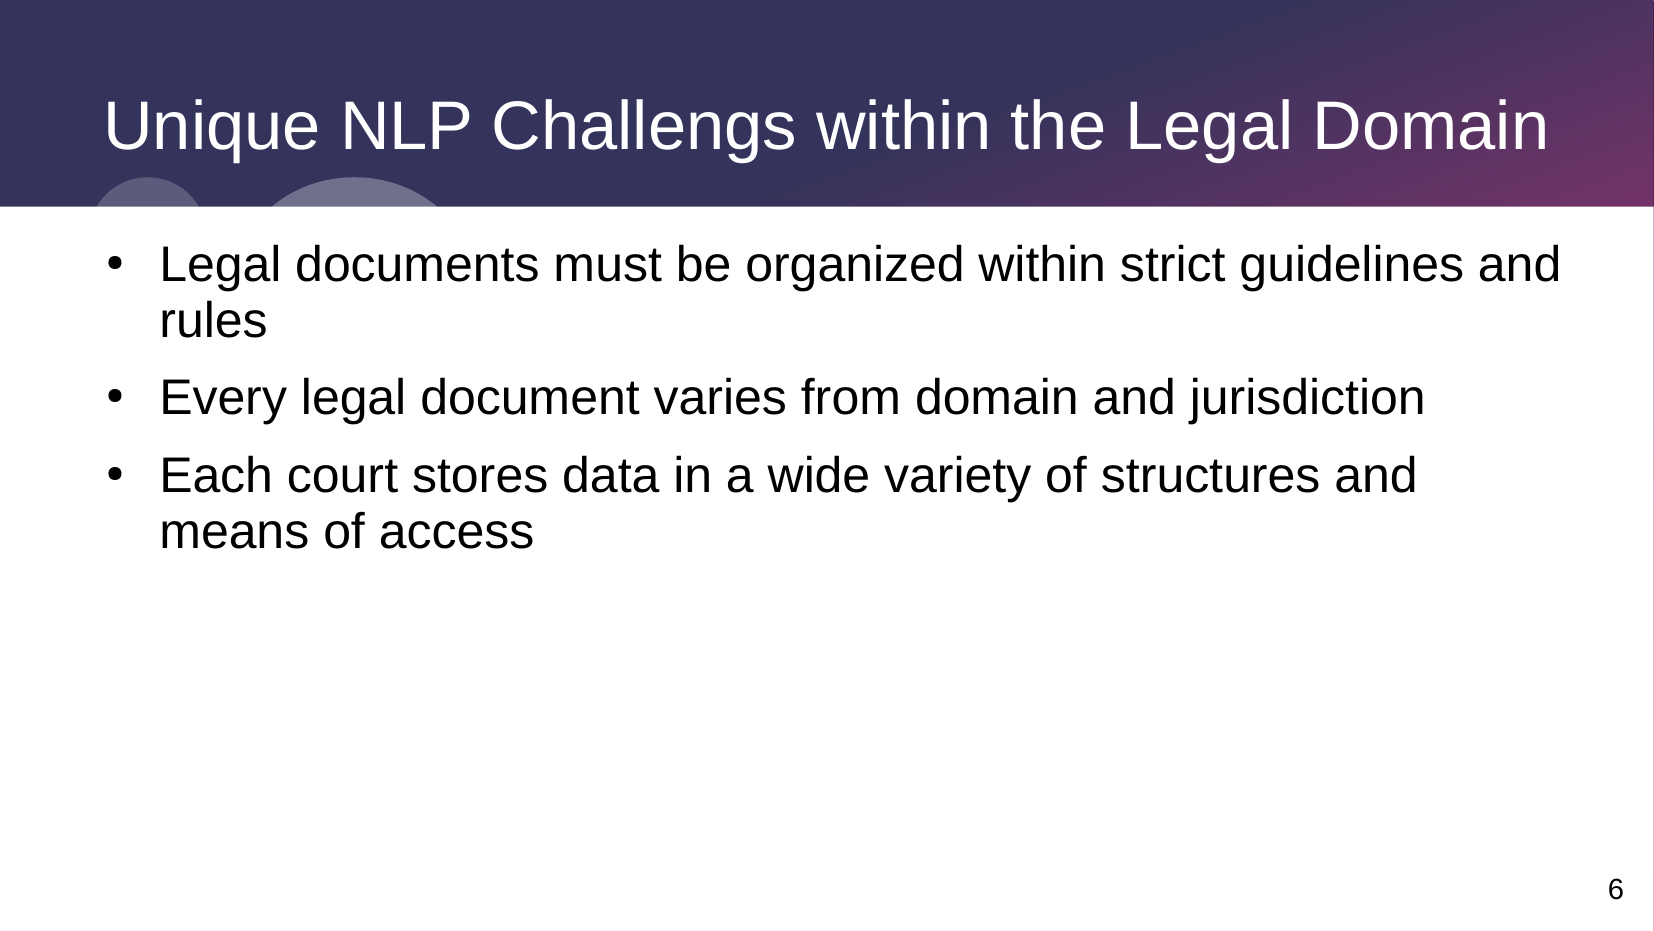

# Unique NLP Challengs within the Legal Domain
Legal documents must be organized within strict guidelines and rules
Every legal document varies from domain and jurisdiction
Each court stores data in a wide variety of structures and means of access